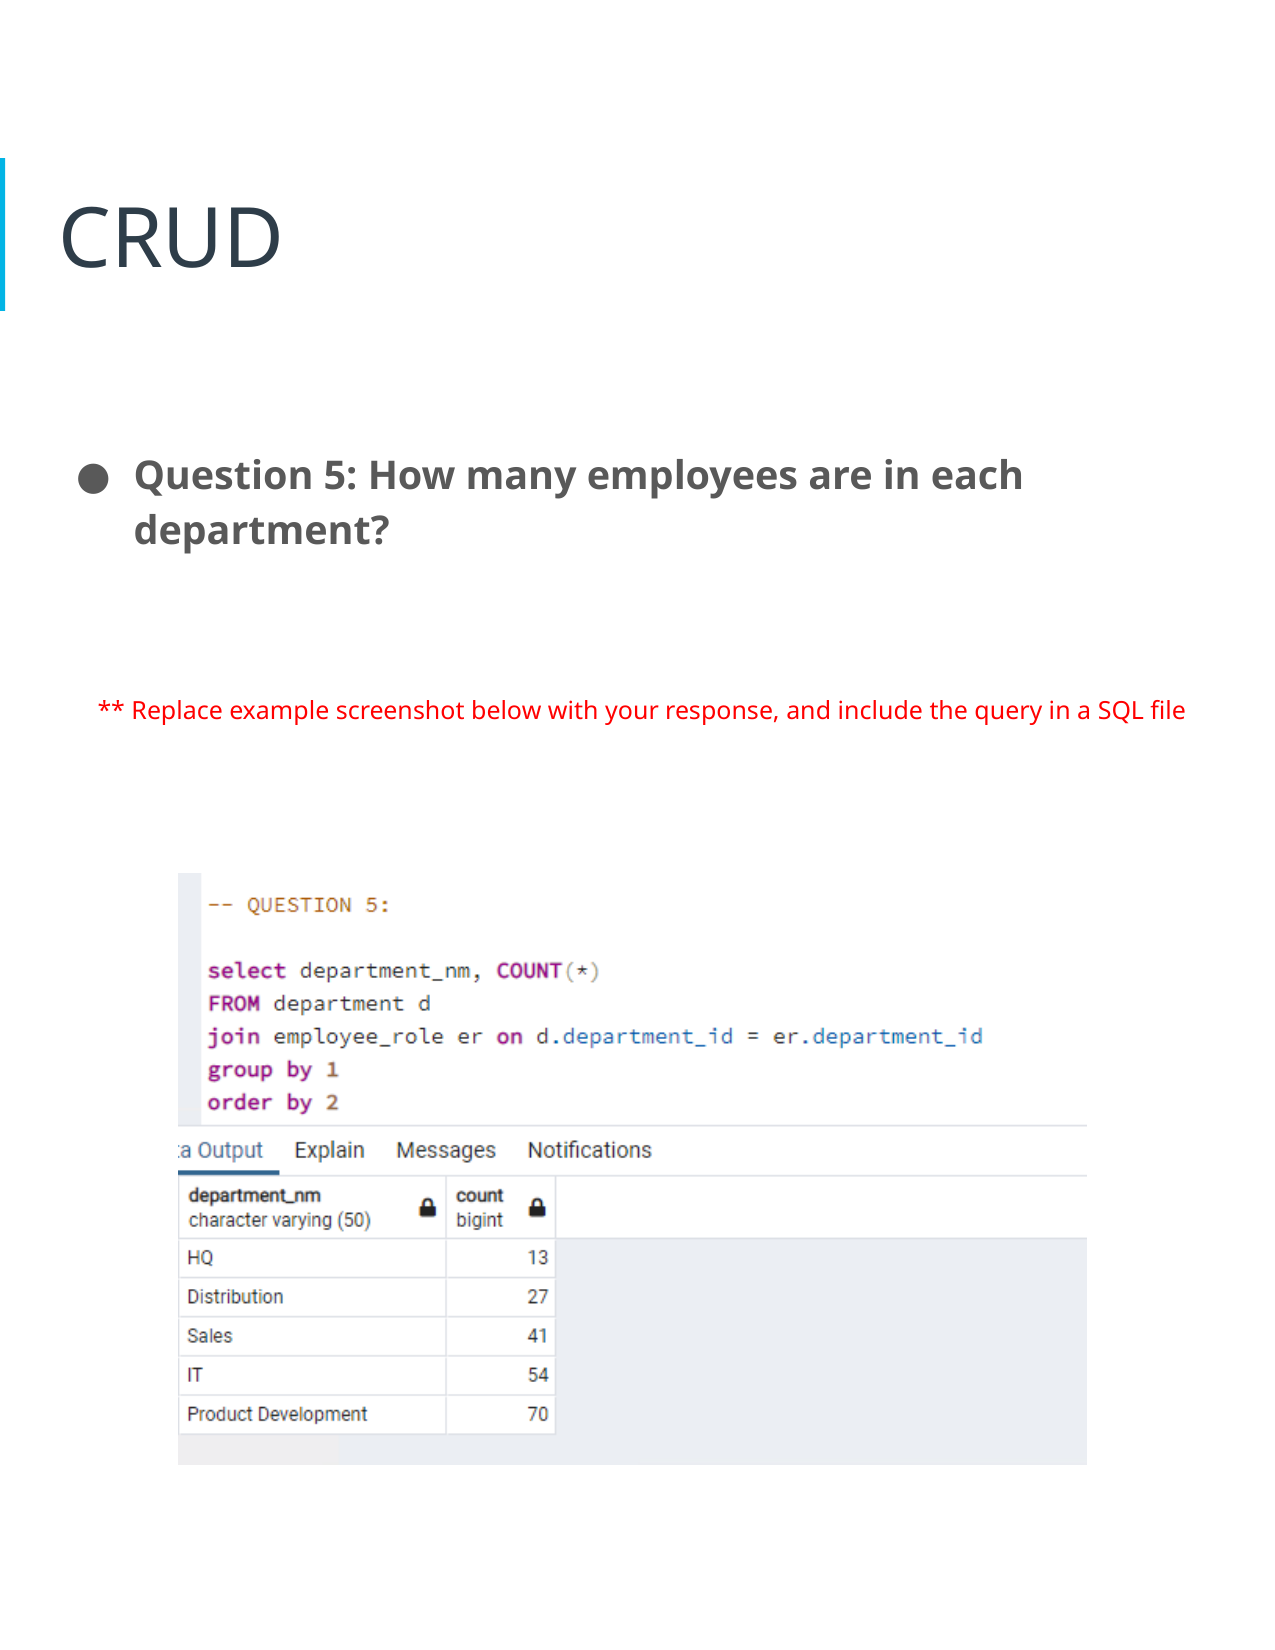

# CRUD
Question 5: How many employees are in each department?
 ** Replace example screenshot below with your response, and include the query in a SQL file